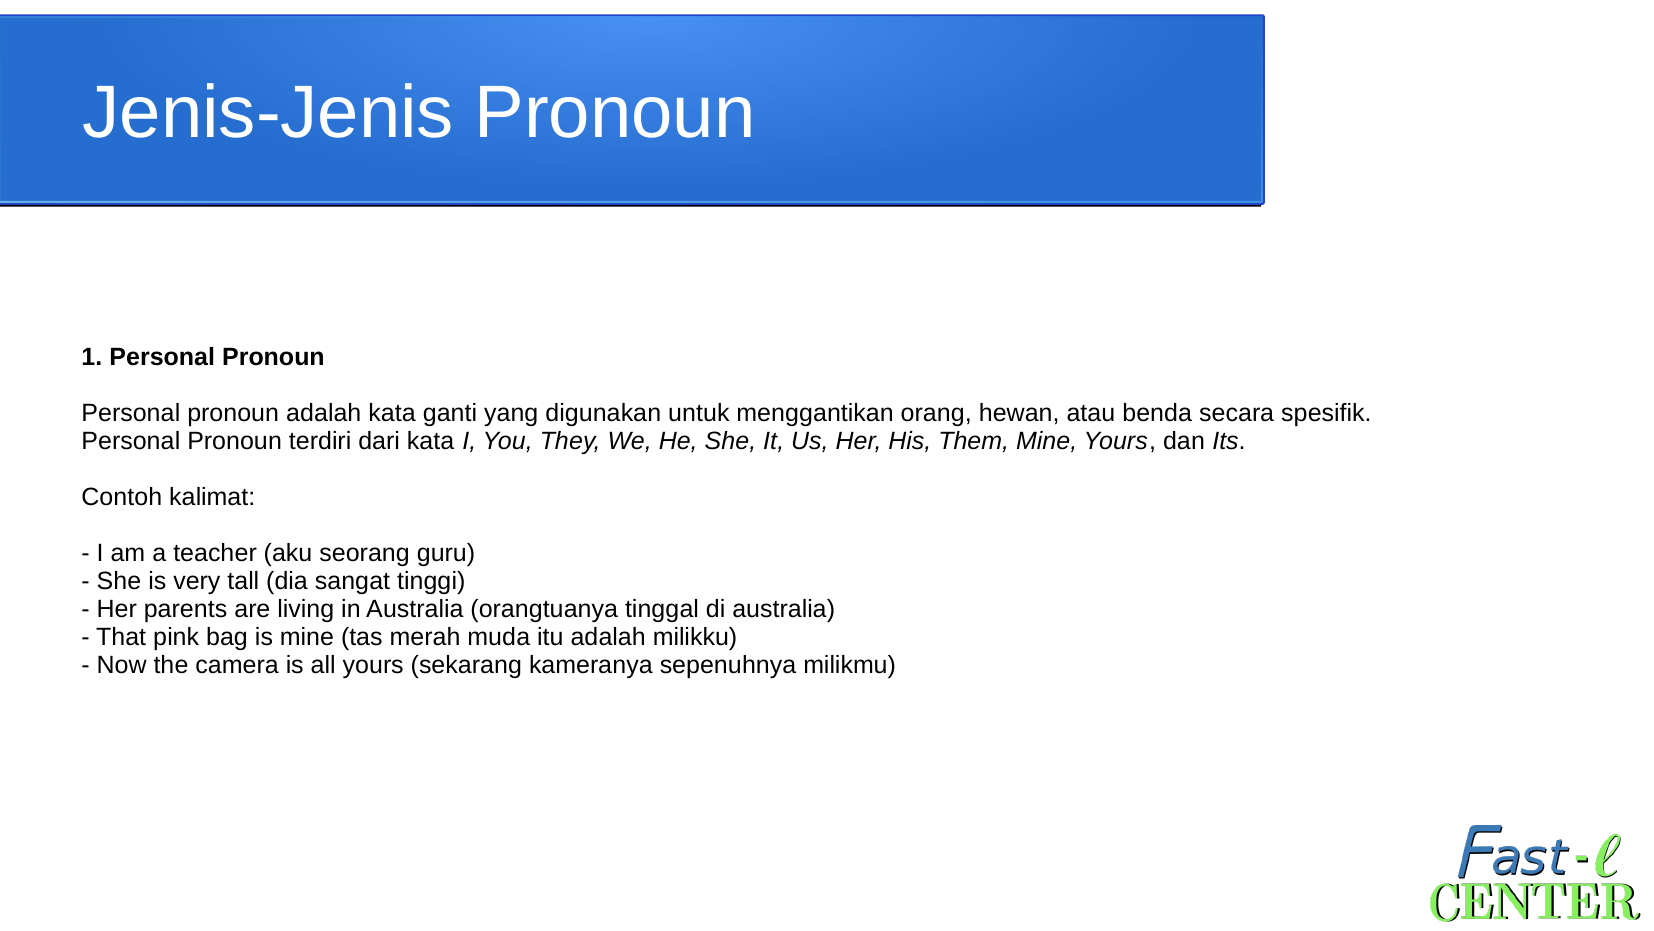

# Jenis-Jenis Pronoun
1. Personal Pronoun
Personal pronoun adalah kata ganti yang digunakan untuk menggantikan orang, hewan, atau benda secara spesifik.
Personal Pronoun terdiri dari kata I, You, They, We, He, She, It, Us, Her, His, Them, Mine, Yours, dan Its.
Contoh kalimat:
- I am a teacher (aku seorang guru)
- She is very tall (dia sangat tinggi)
- Her parents are living in Australia (orangtuanya tinggal di australia)
- That pink bag is mine (tas merah muda itu adalah milikku)
- Now the camera is all yours (sekarang kameranya sepenuhnya milikmu)